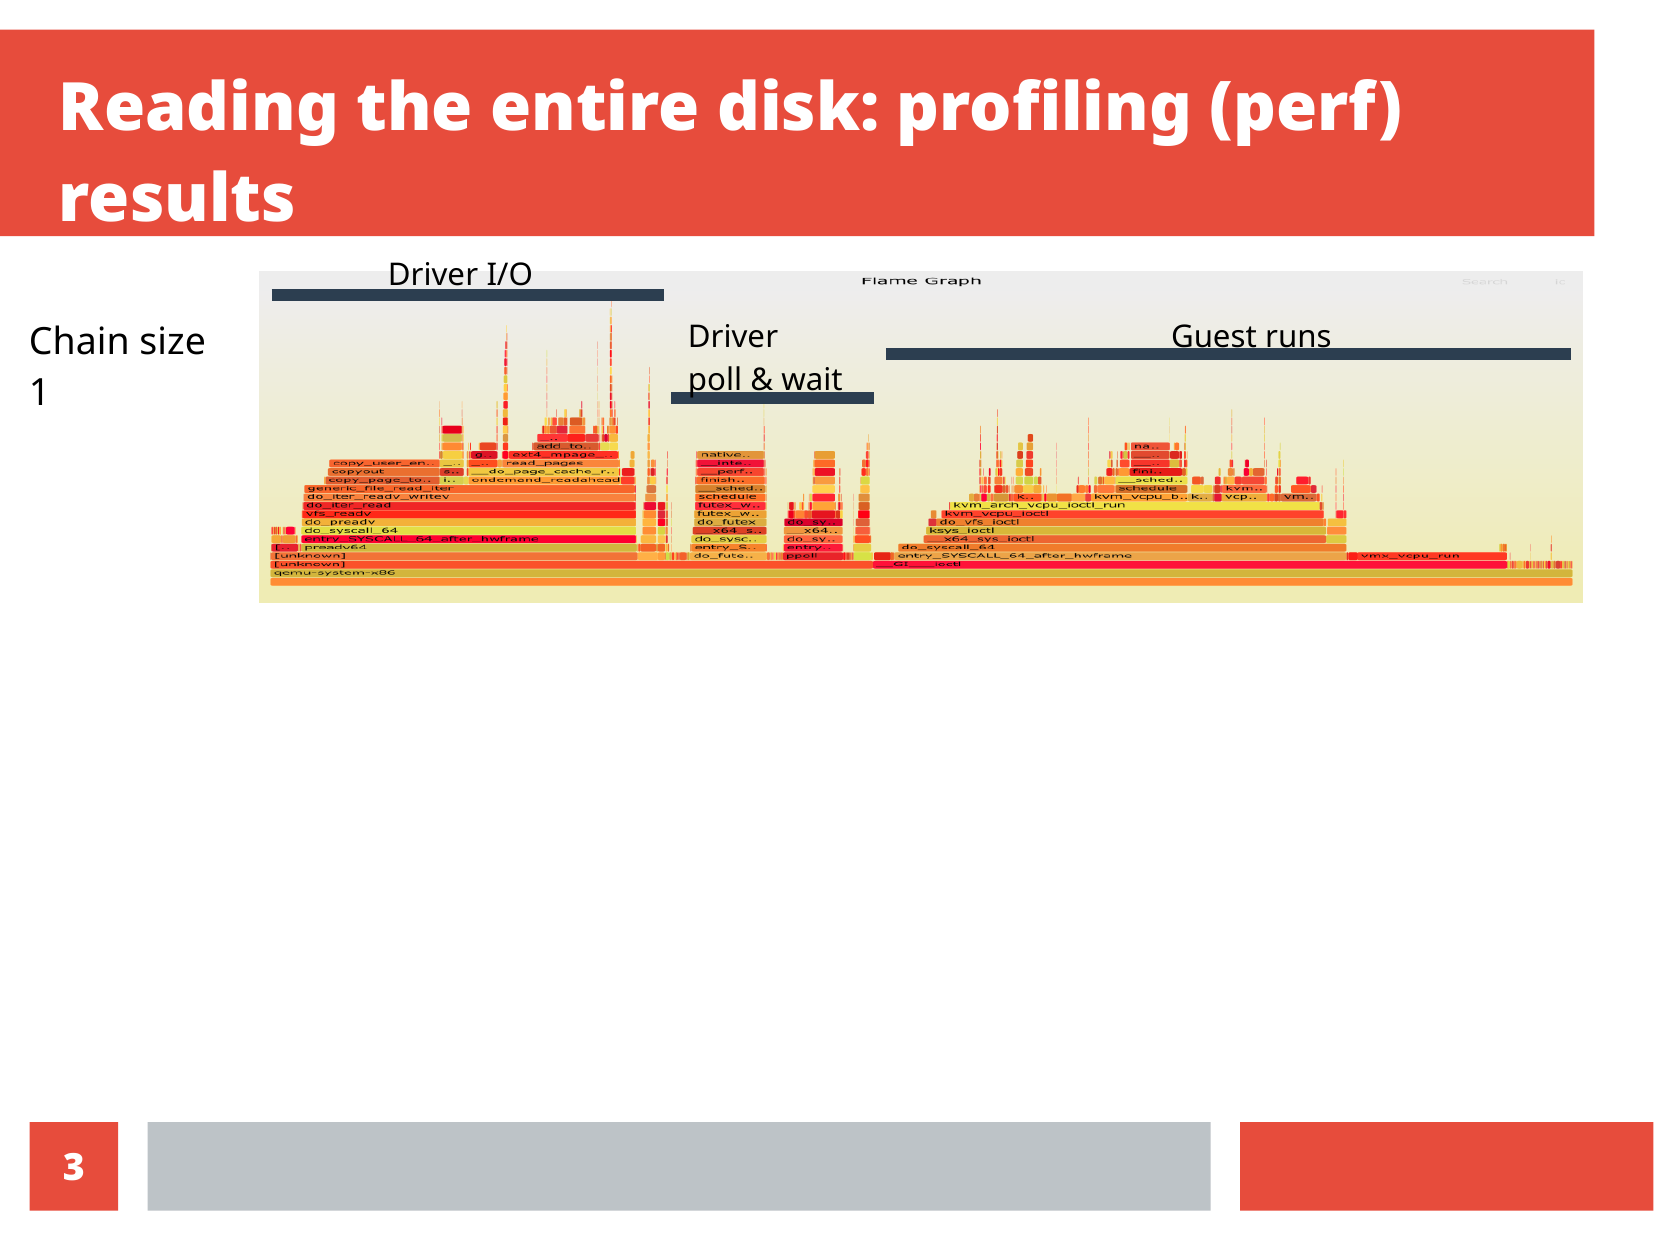

# Reading the entire disk: profiling (perf) results
Driver I/O
Chain size
1
Driver
poll & wait
Guest runs
3